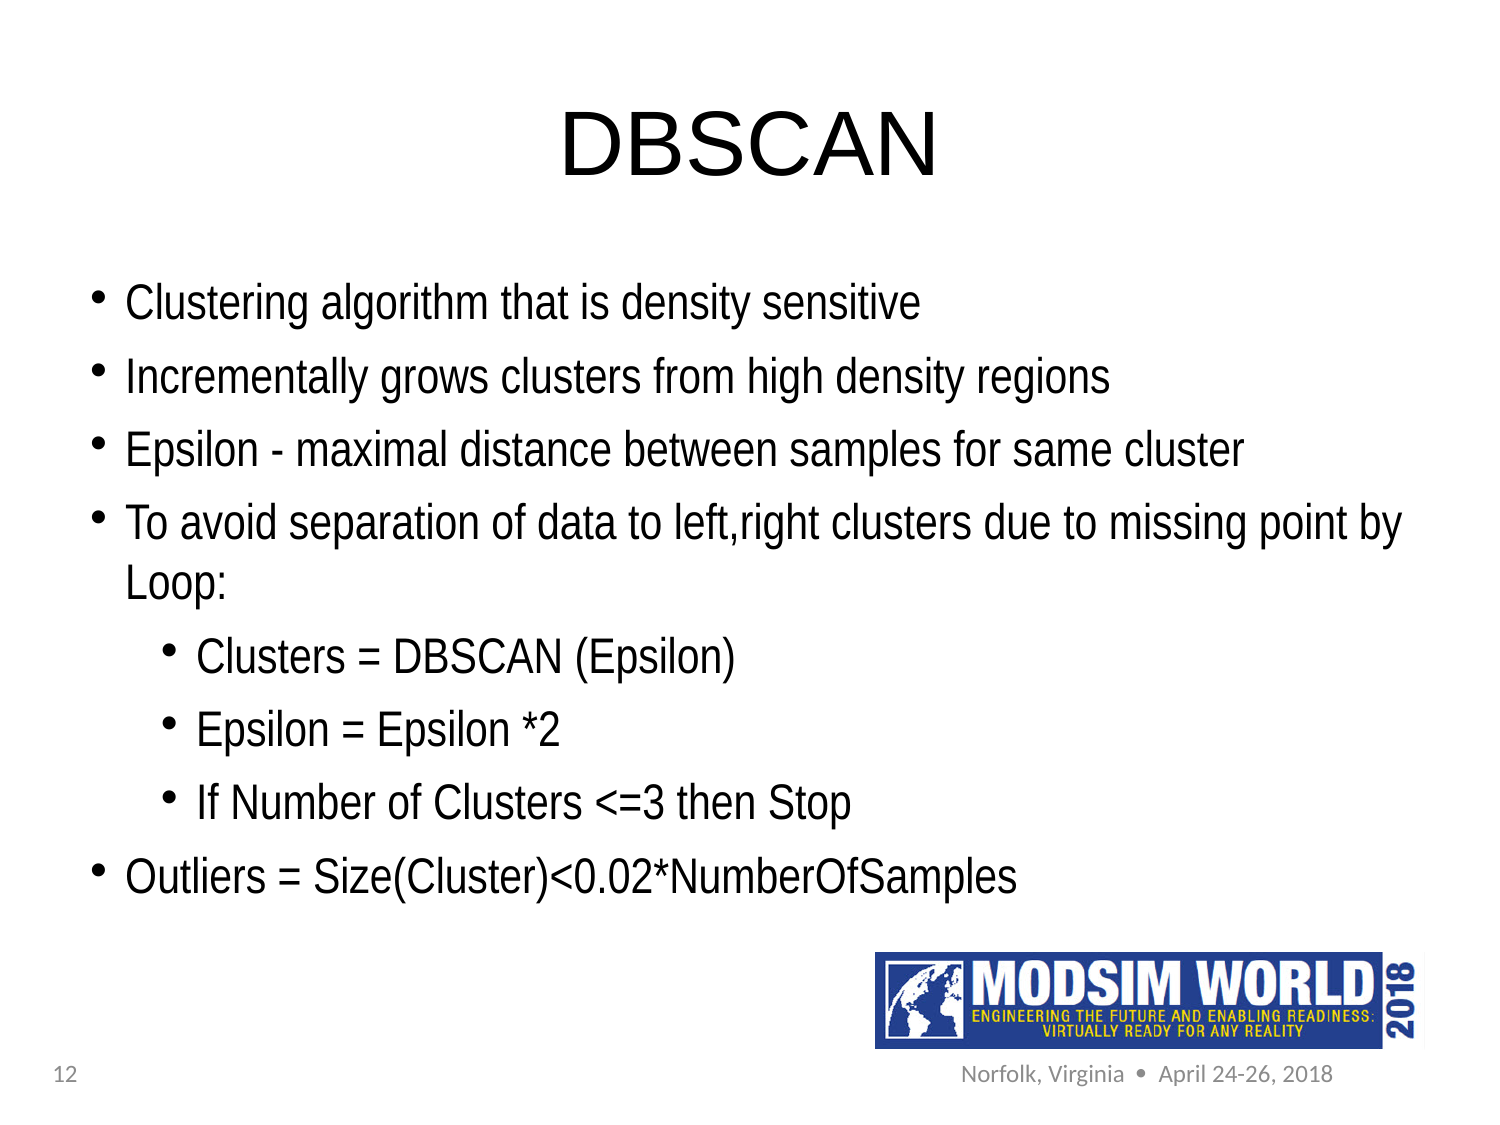

DBSCAN
Clustering algorithm that is density sensitive
Incrementally grows clusters from high density regions
Epsilon - maximal distance between samples for same cluster
To avoid separation of data to left,right clusters due to missing point by Loop:
Clusters = DBSCAN (Epsilon)
Epsilon = Epsilon *2
If Number of Clusters <=3 then Stop
Outliers = Size(Cluster)<0.02*NumberOfSamples
Norfolk, Virginia  April 24-26, 2018